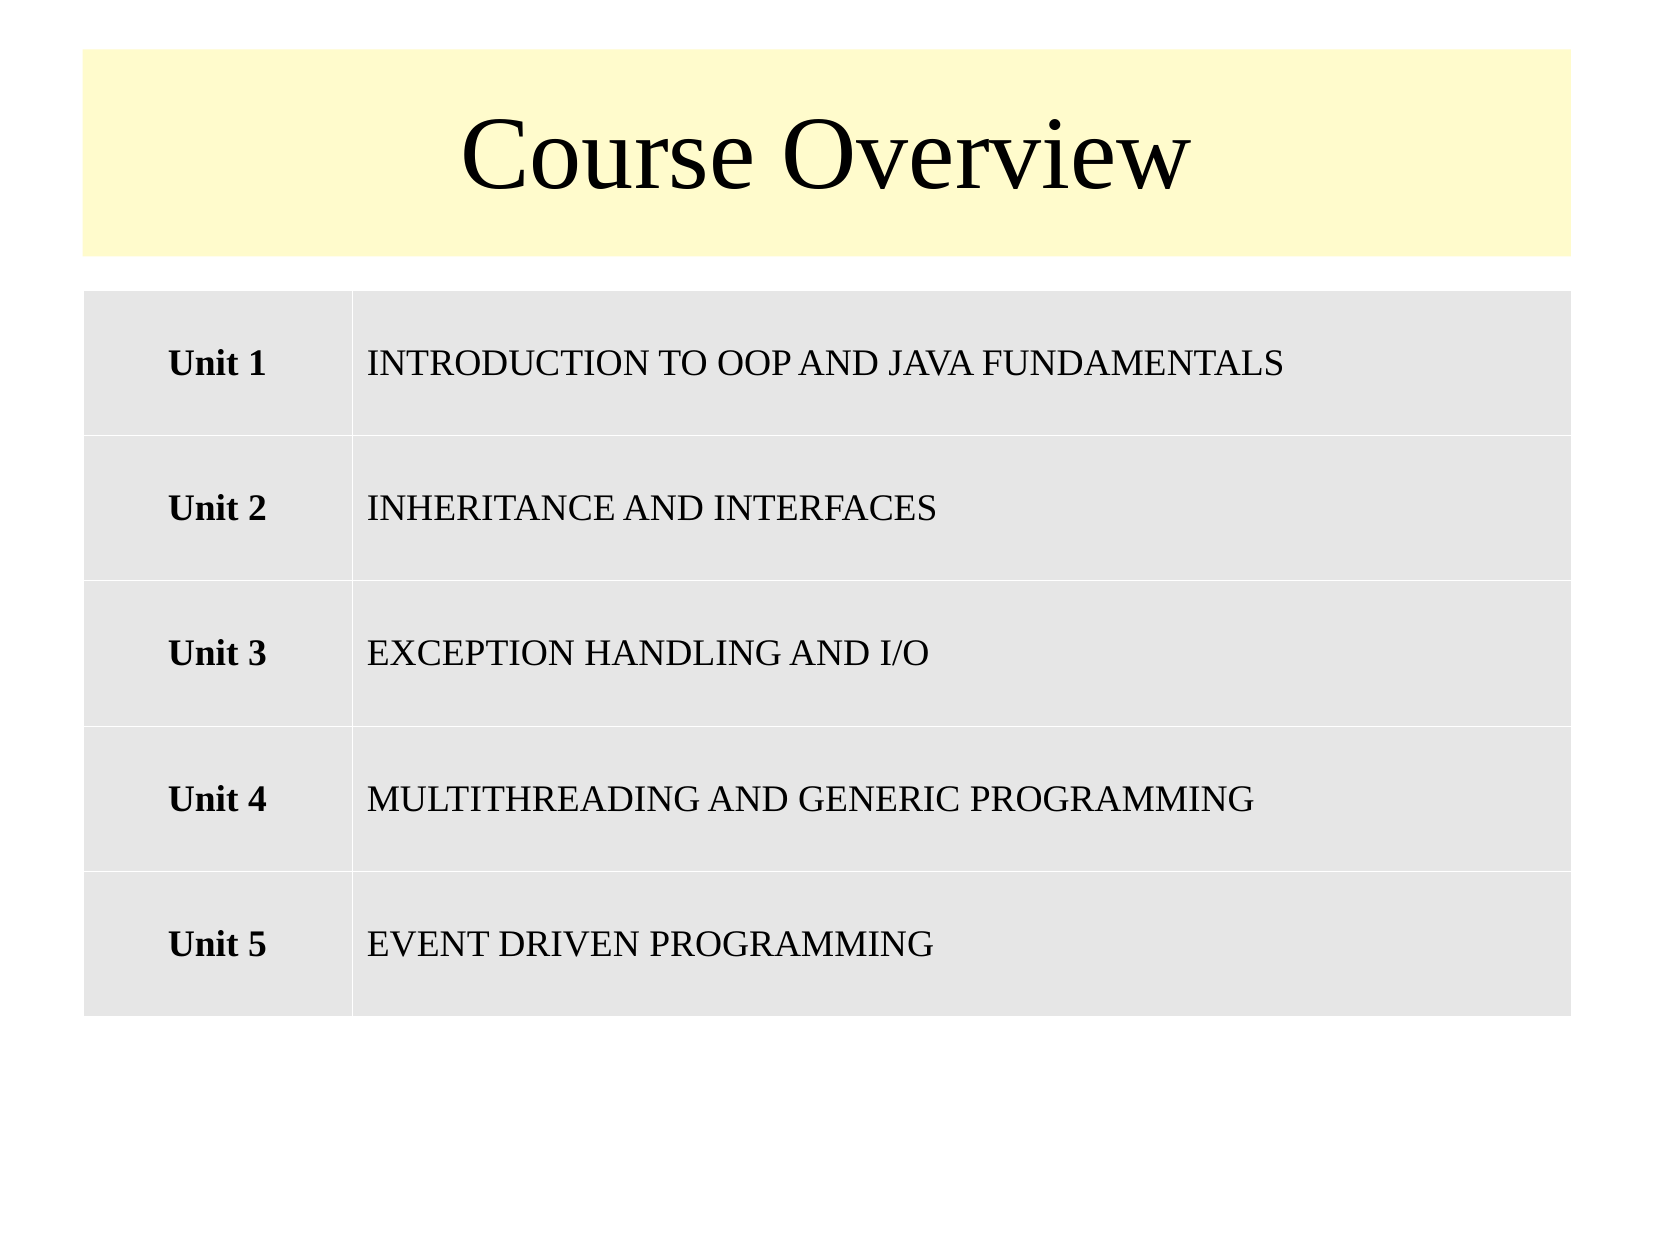

# Course Overview
| Unit 1 | INTRODUCTION TO OOP AND JAVA FUNDAMENTALS |
| --- | --- |
| Unit 2 | INHERITANCE AND INTERFACES |
| Unit 3 | EXCEPTION HANDLING AND I/O |
| Unit 4 | MULTITHREADING AND GENERIC PROGRAMMING |
| Unit 5 | EVENT DRIVEN PROGRAMMING |